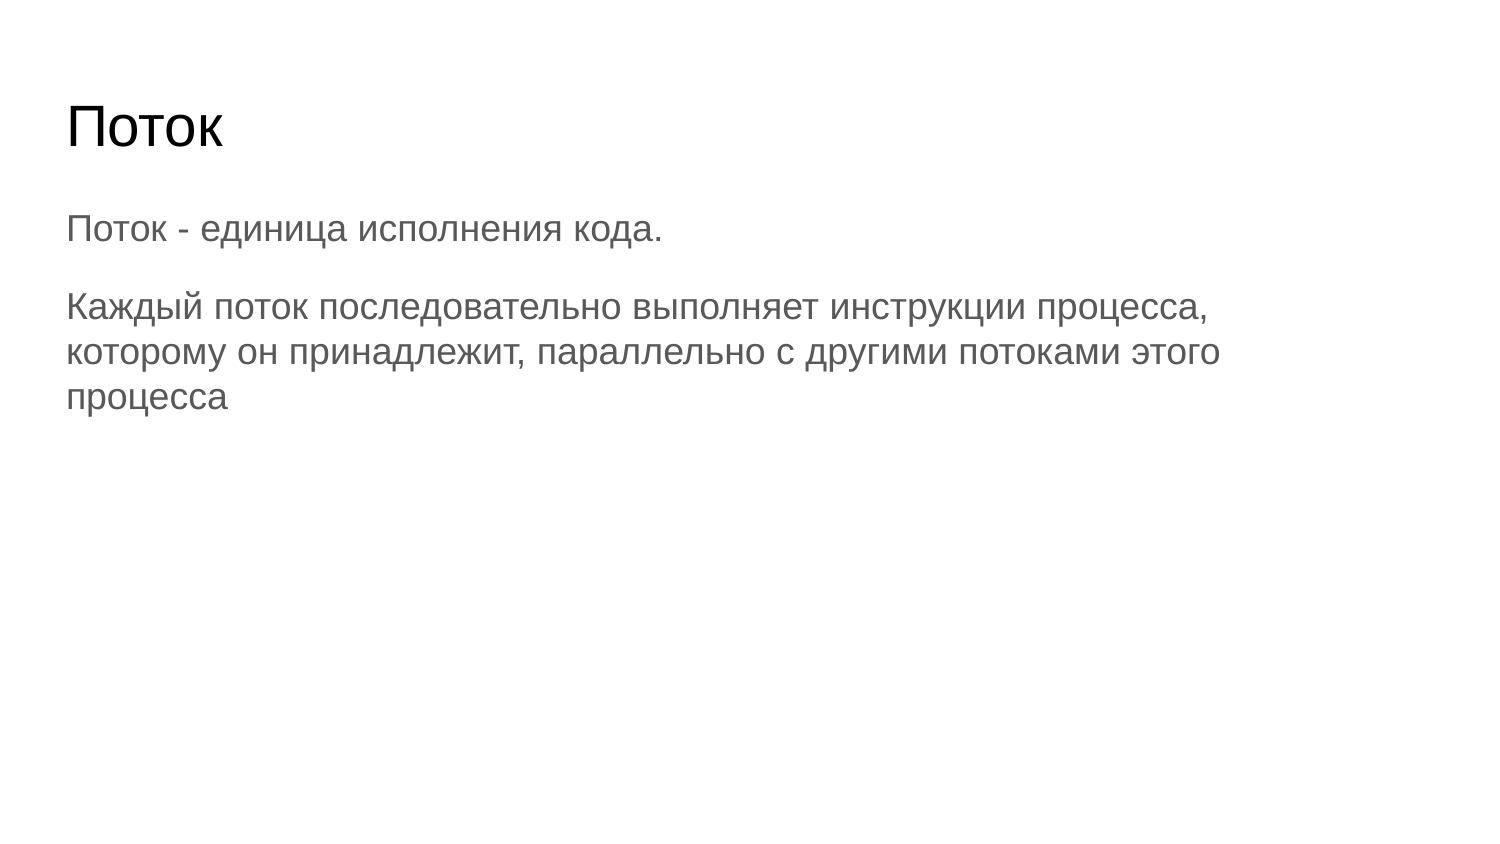

# Поток
Поток - единица исполнения кода.
Каждый поток последовательно выполняет инструкции процесса, которому он принадлежит, параллельно с другими потоками этого процесса